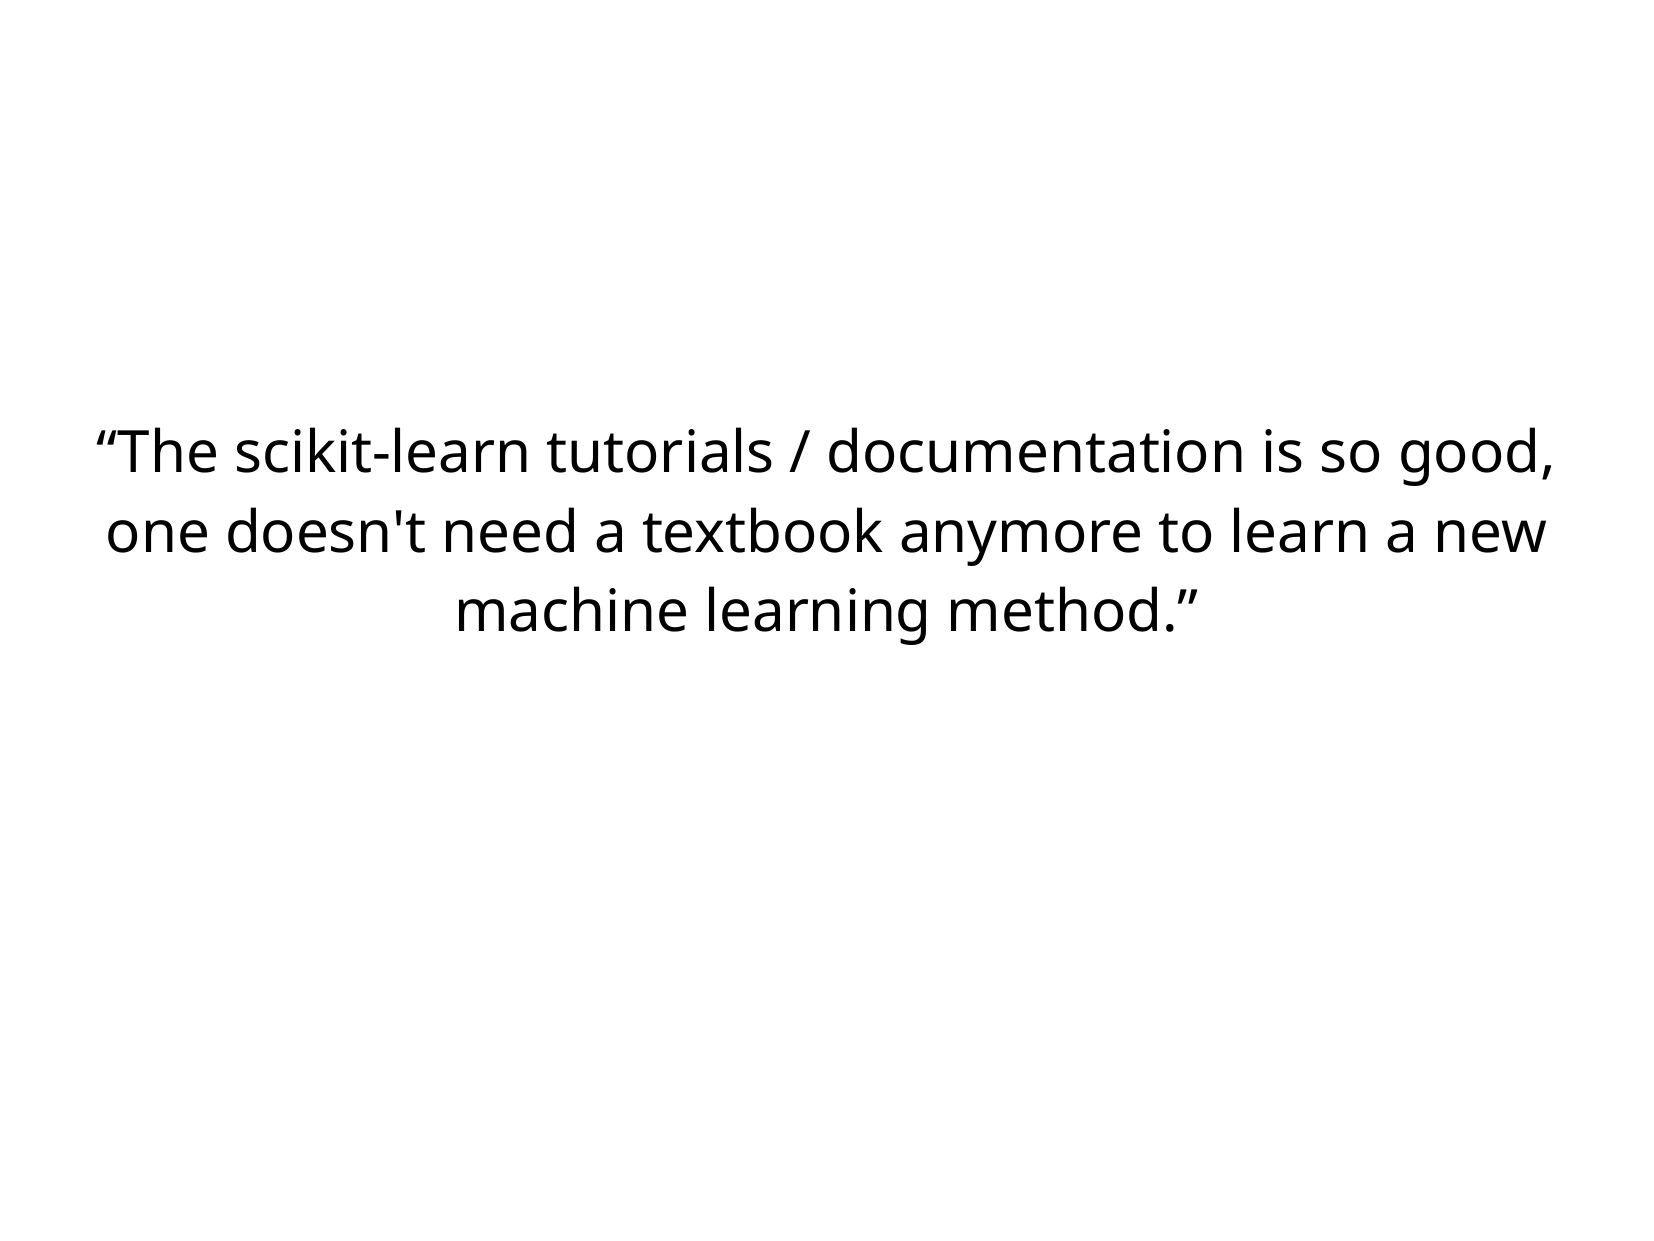

# “The scikit-learn tutorials / documentation is so good, one doesn't need a textbook anymore to learn a new machine learning method.”